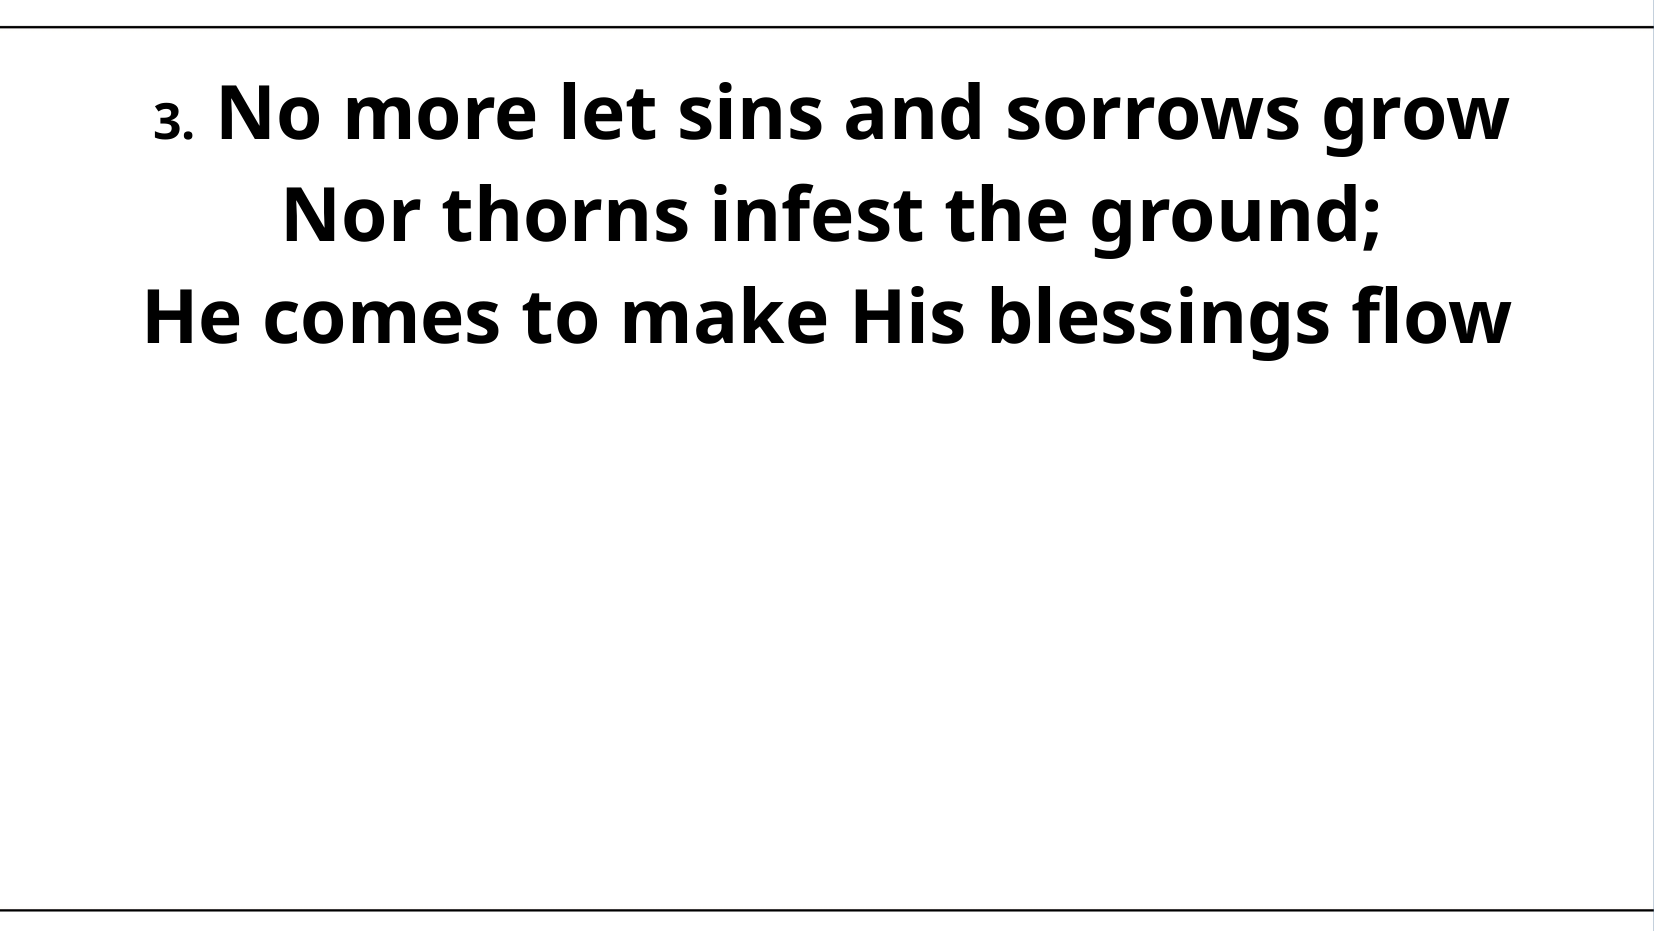

3. No more let sins and sorrows grow
Nor thorns infest the ground;
He comes to make His blessings flow